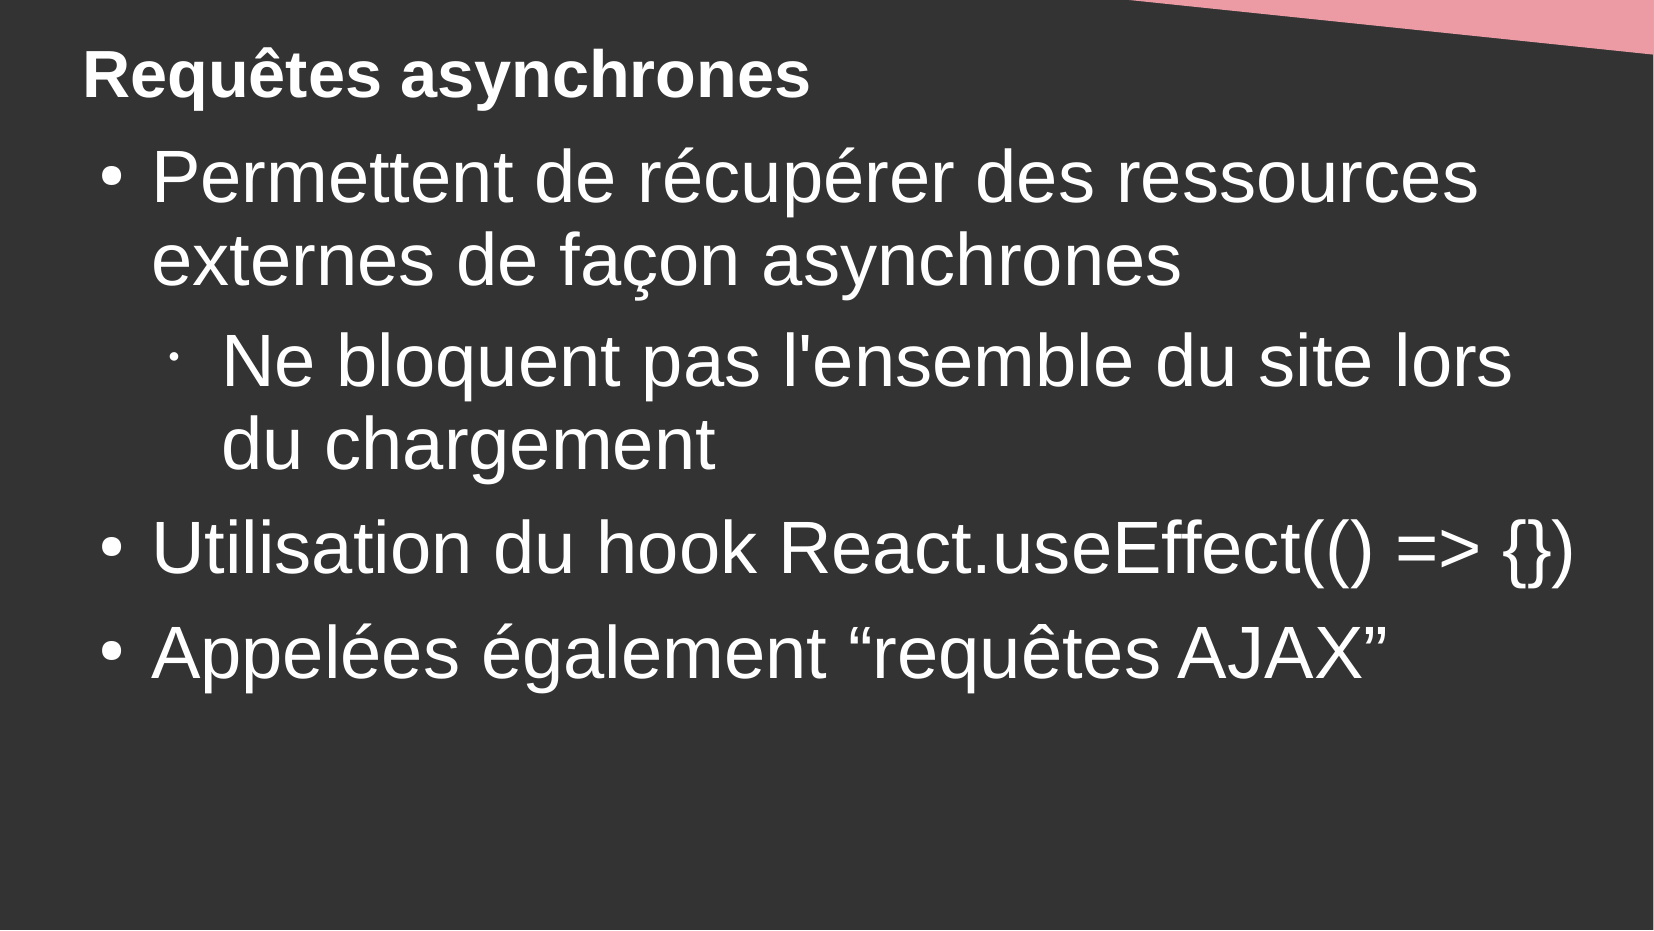

# Requêtes asynchrones
Permettent de récupérer des ressources externes de façon asynchrones
Ne bloquent pas l'ensemble du site lors du chargement
Utilisation du hook React.useEffect(() => {})
Appelées également “requêtes AJAX”